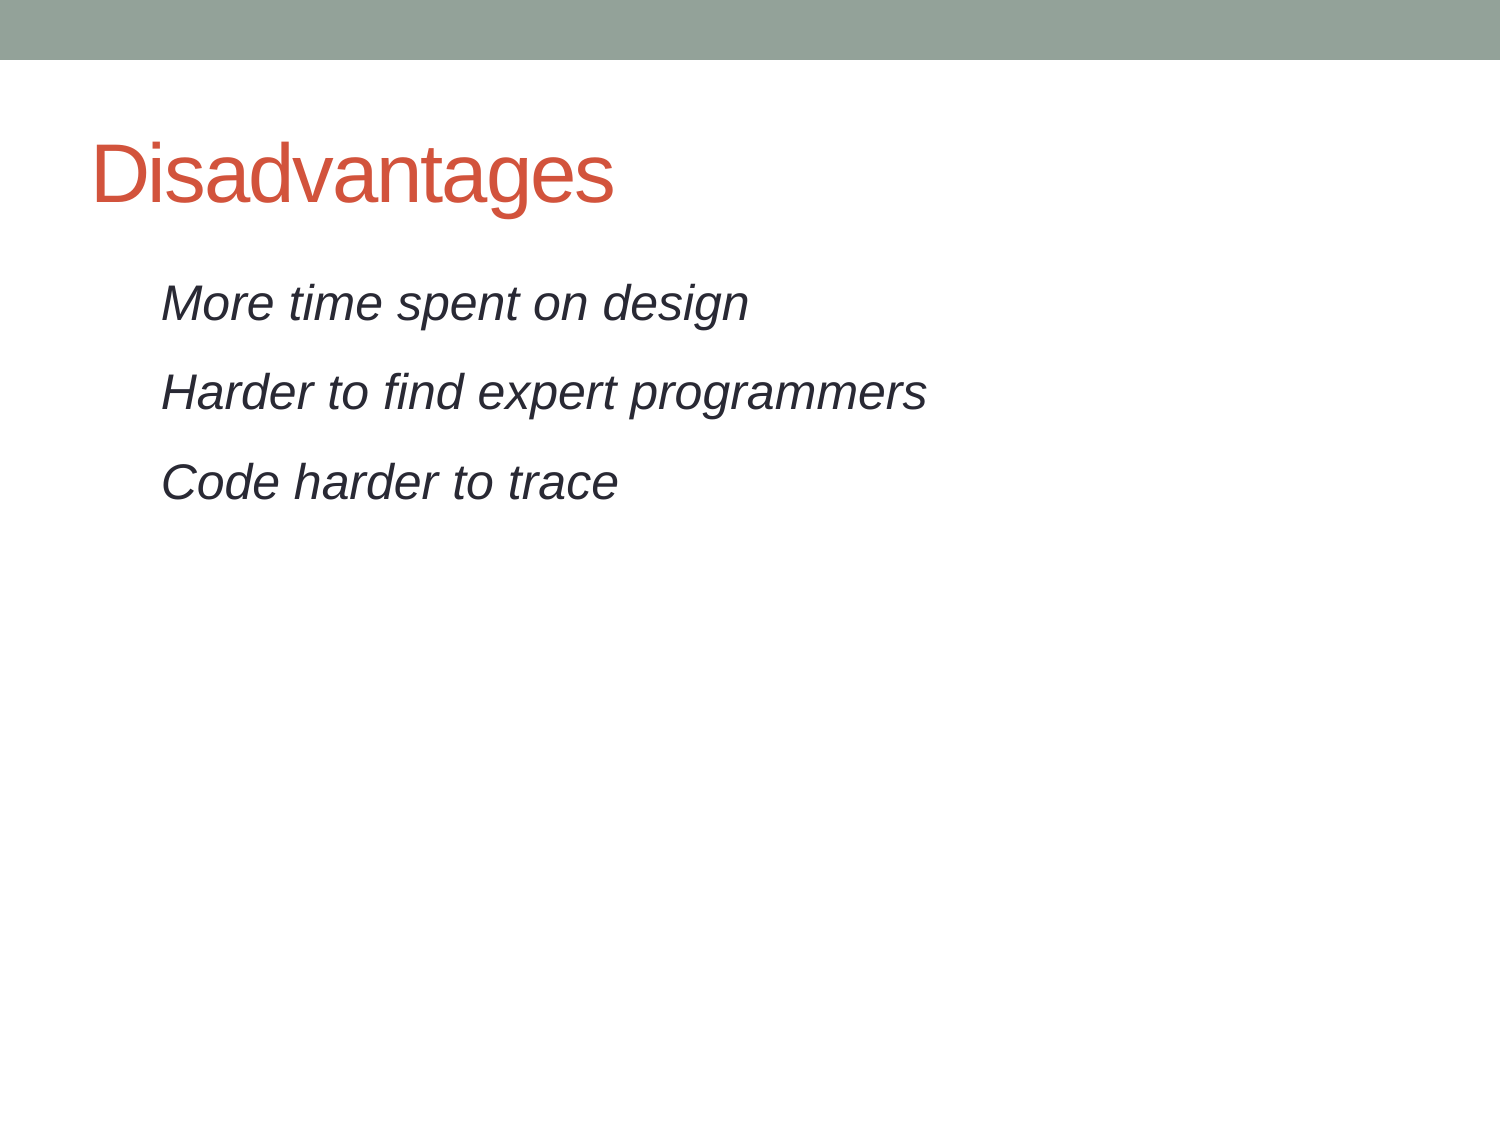

# Disadvantages
More time spent on design
Harder to find expert programmers
Code harder to trace